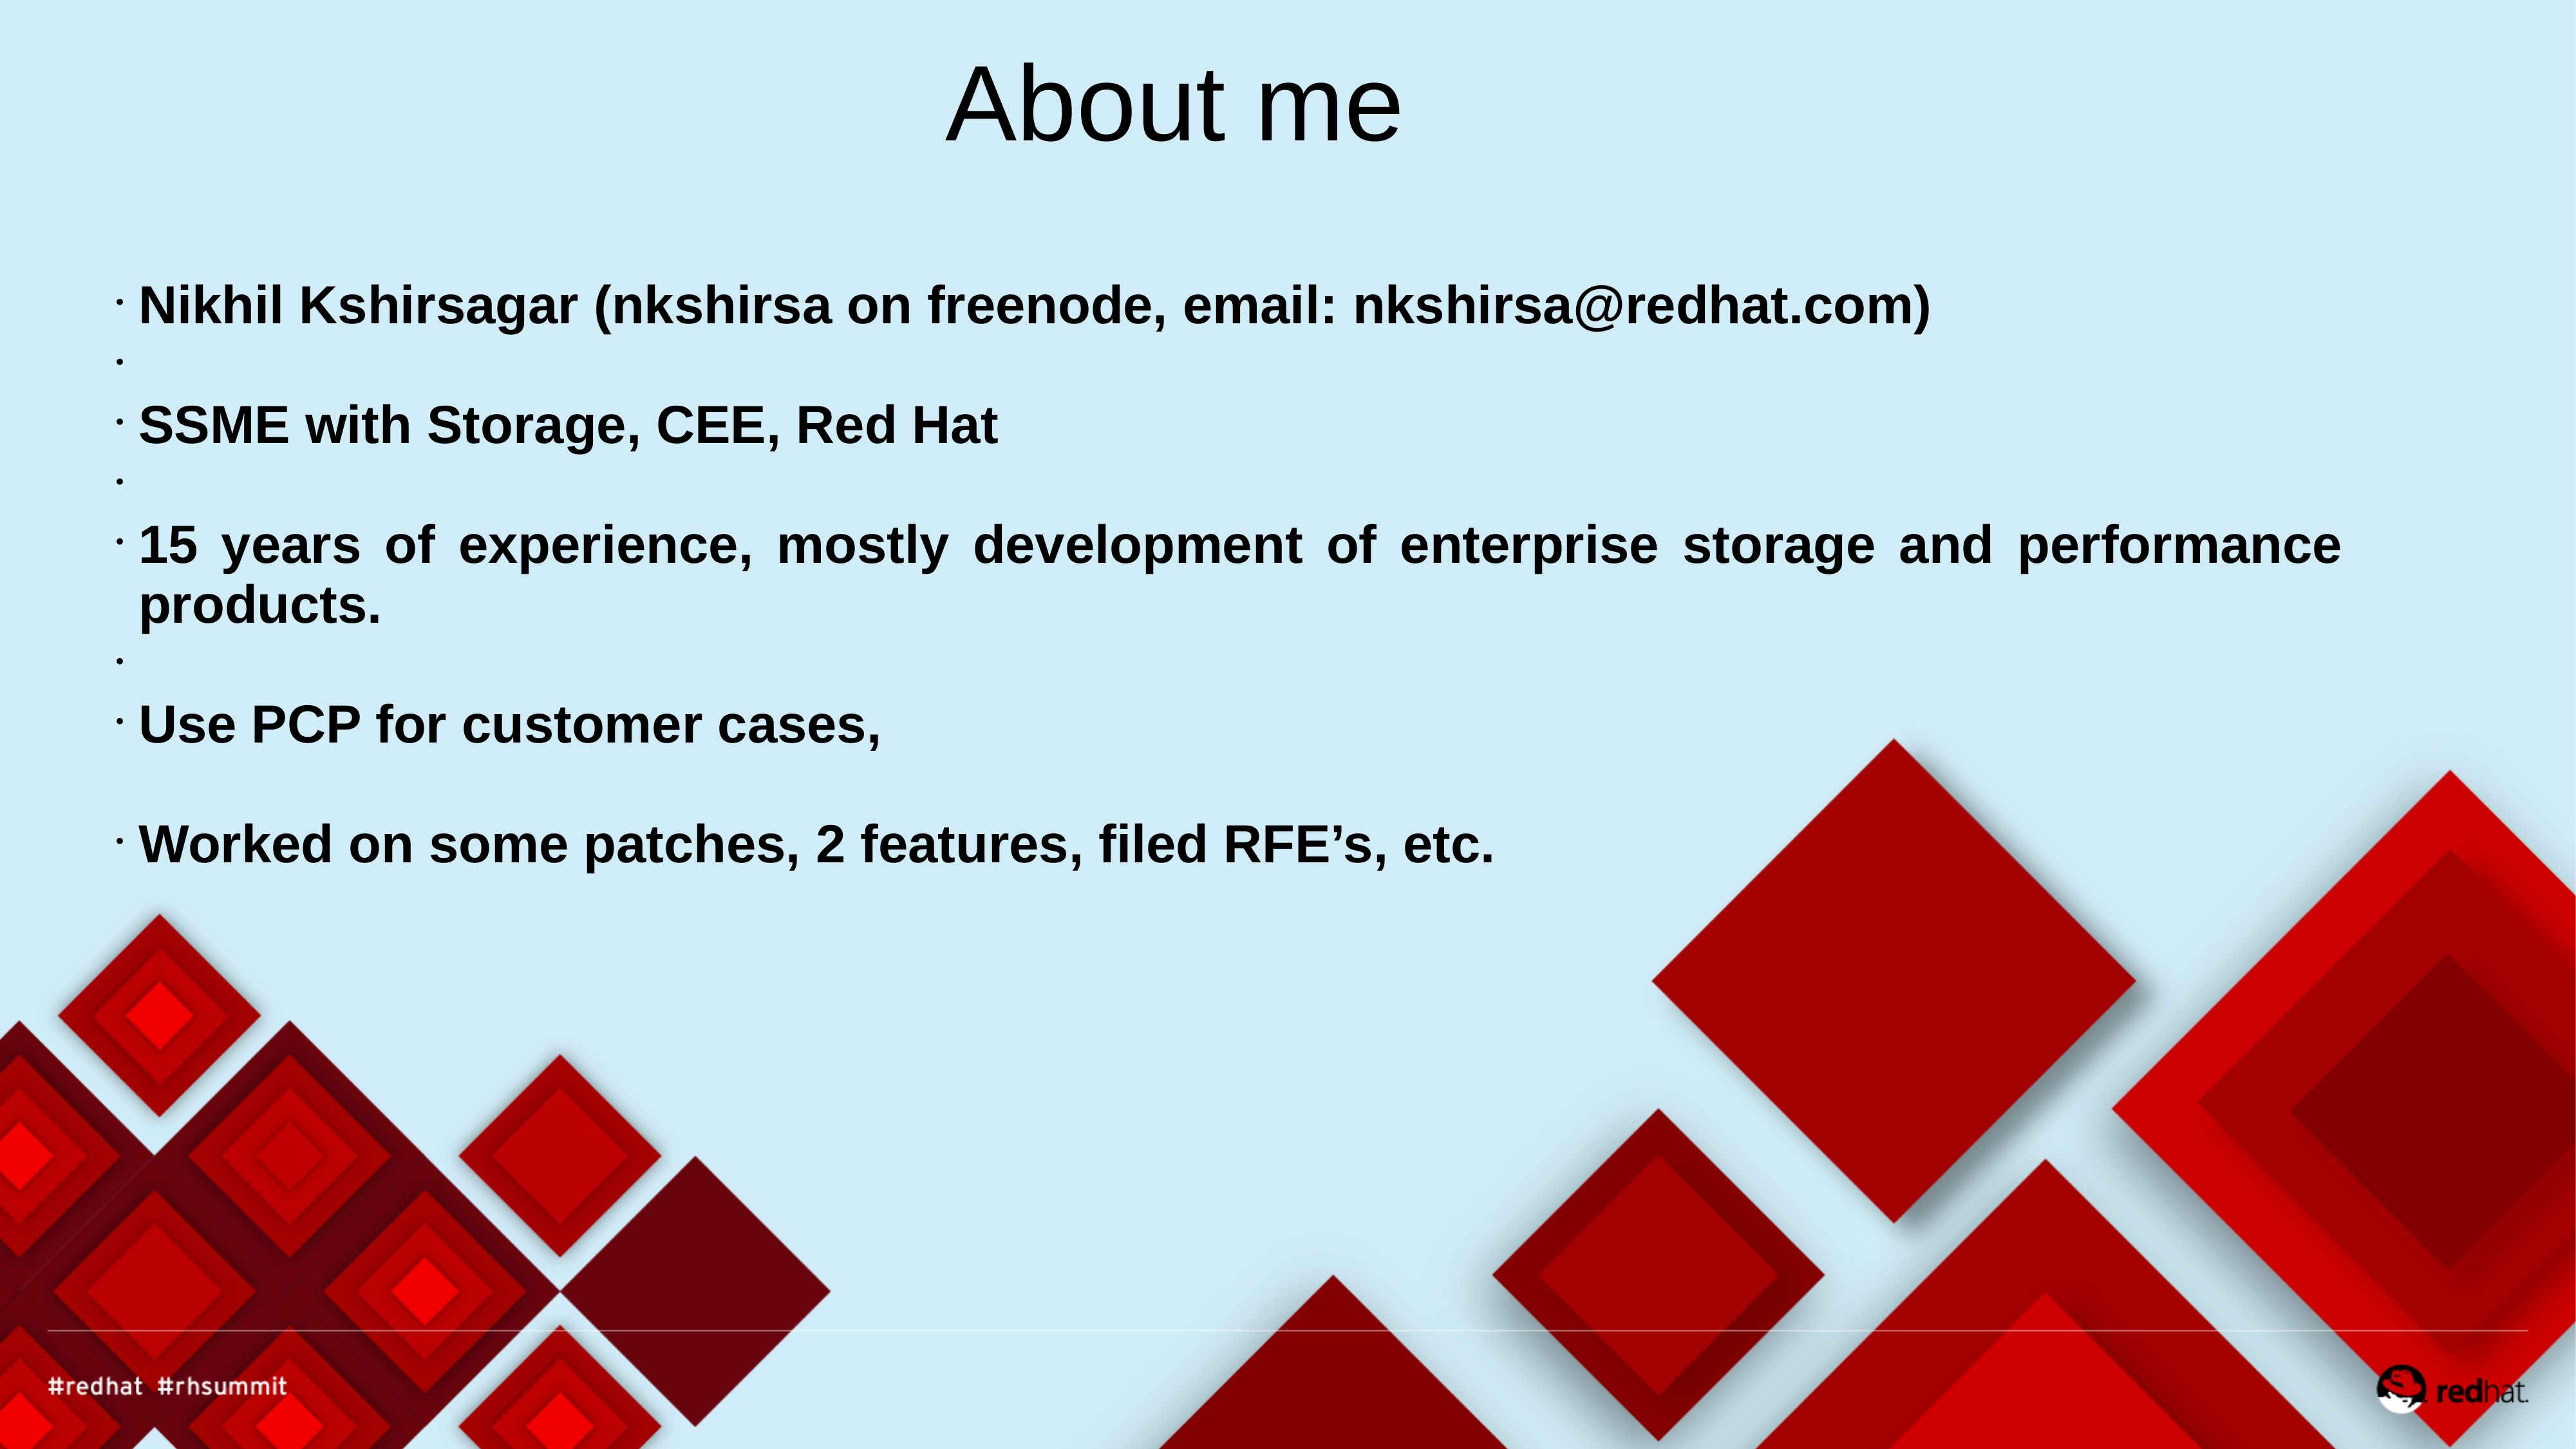

About me
Nikhil Kshirsagar (nkshirsa on freenode, email: nkshirsa@redhat.com)
SSME with Storage, CEE, Red Hat
15 years of experience, mostly development of enterprise storage and performance products.
Use PCP for customer cases,
Worked on some patches, 2 features, filed RFE’s, etc.